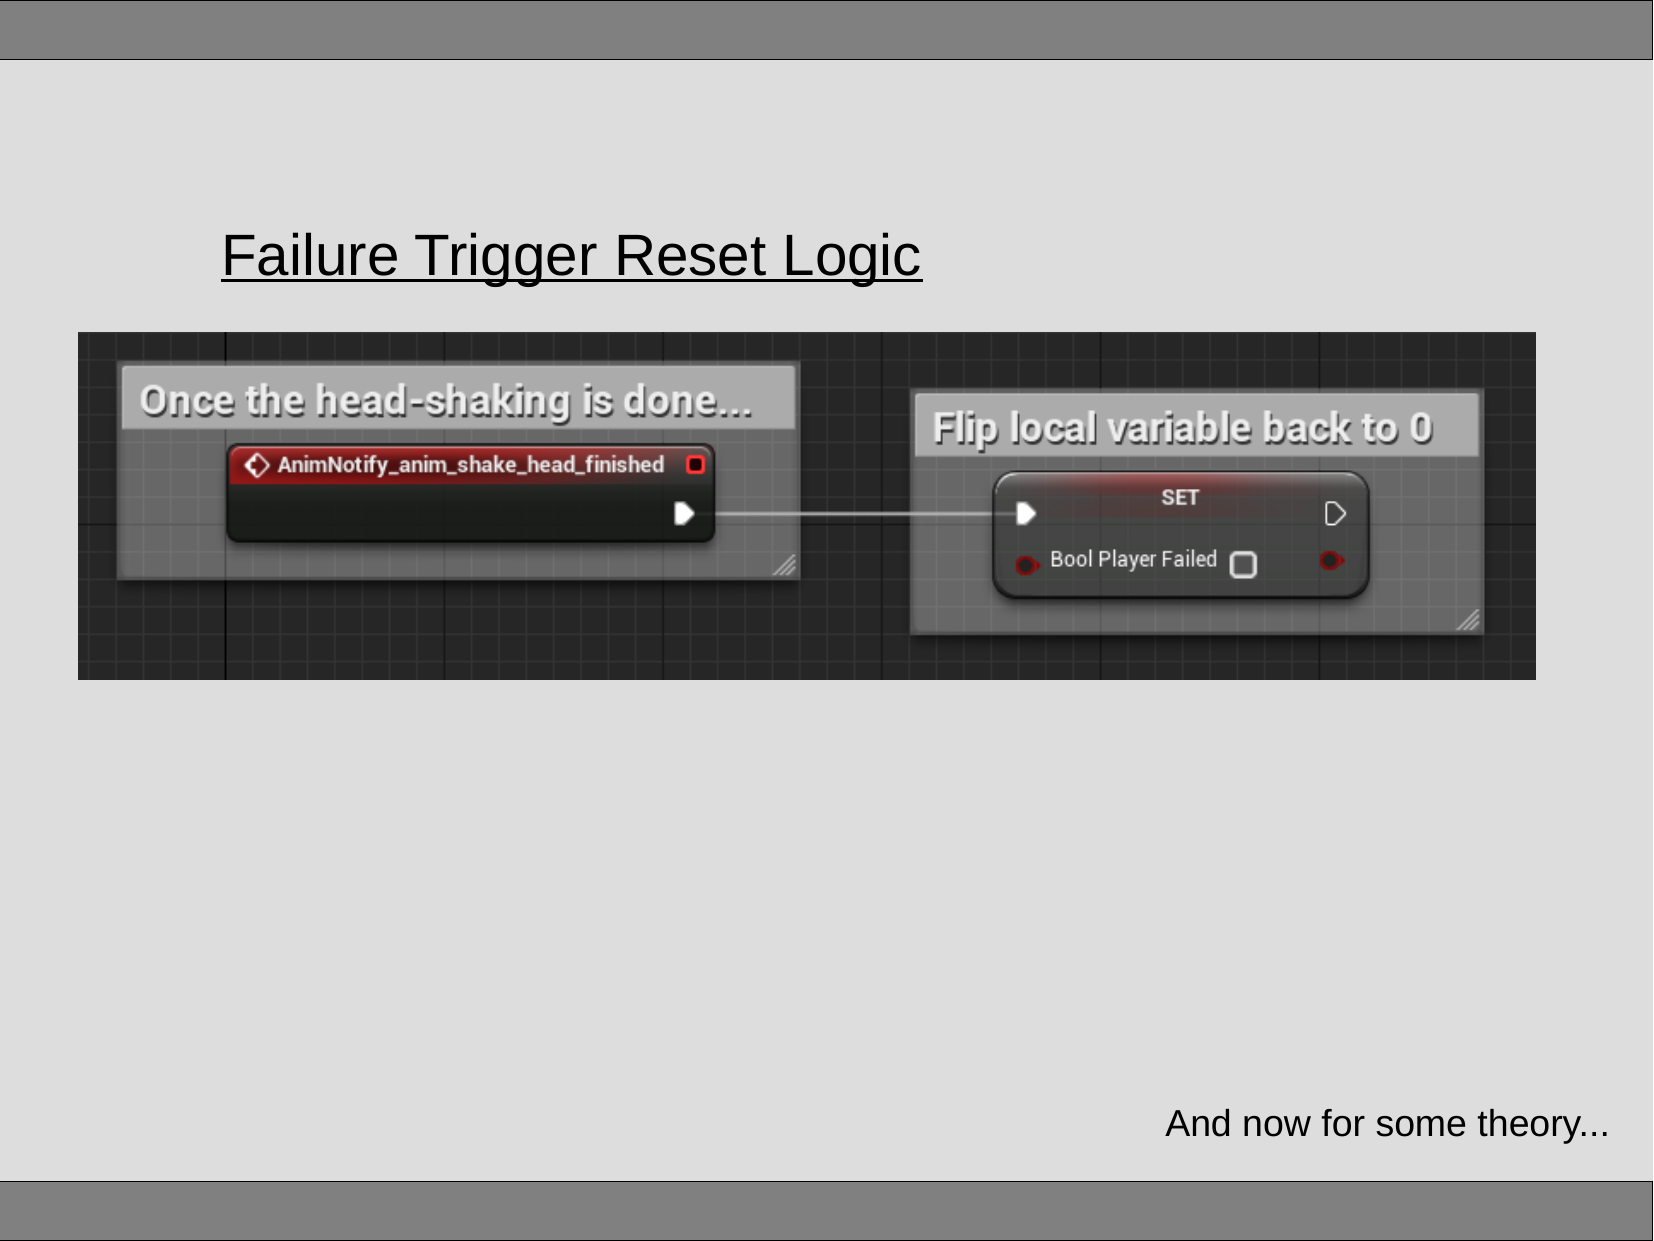

Failure Trigger Reset Logic
And now for some theory...